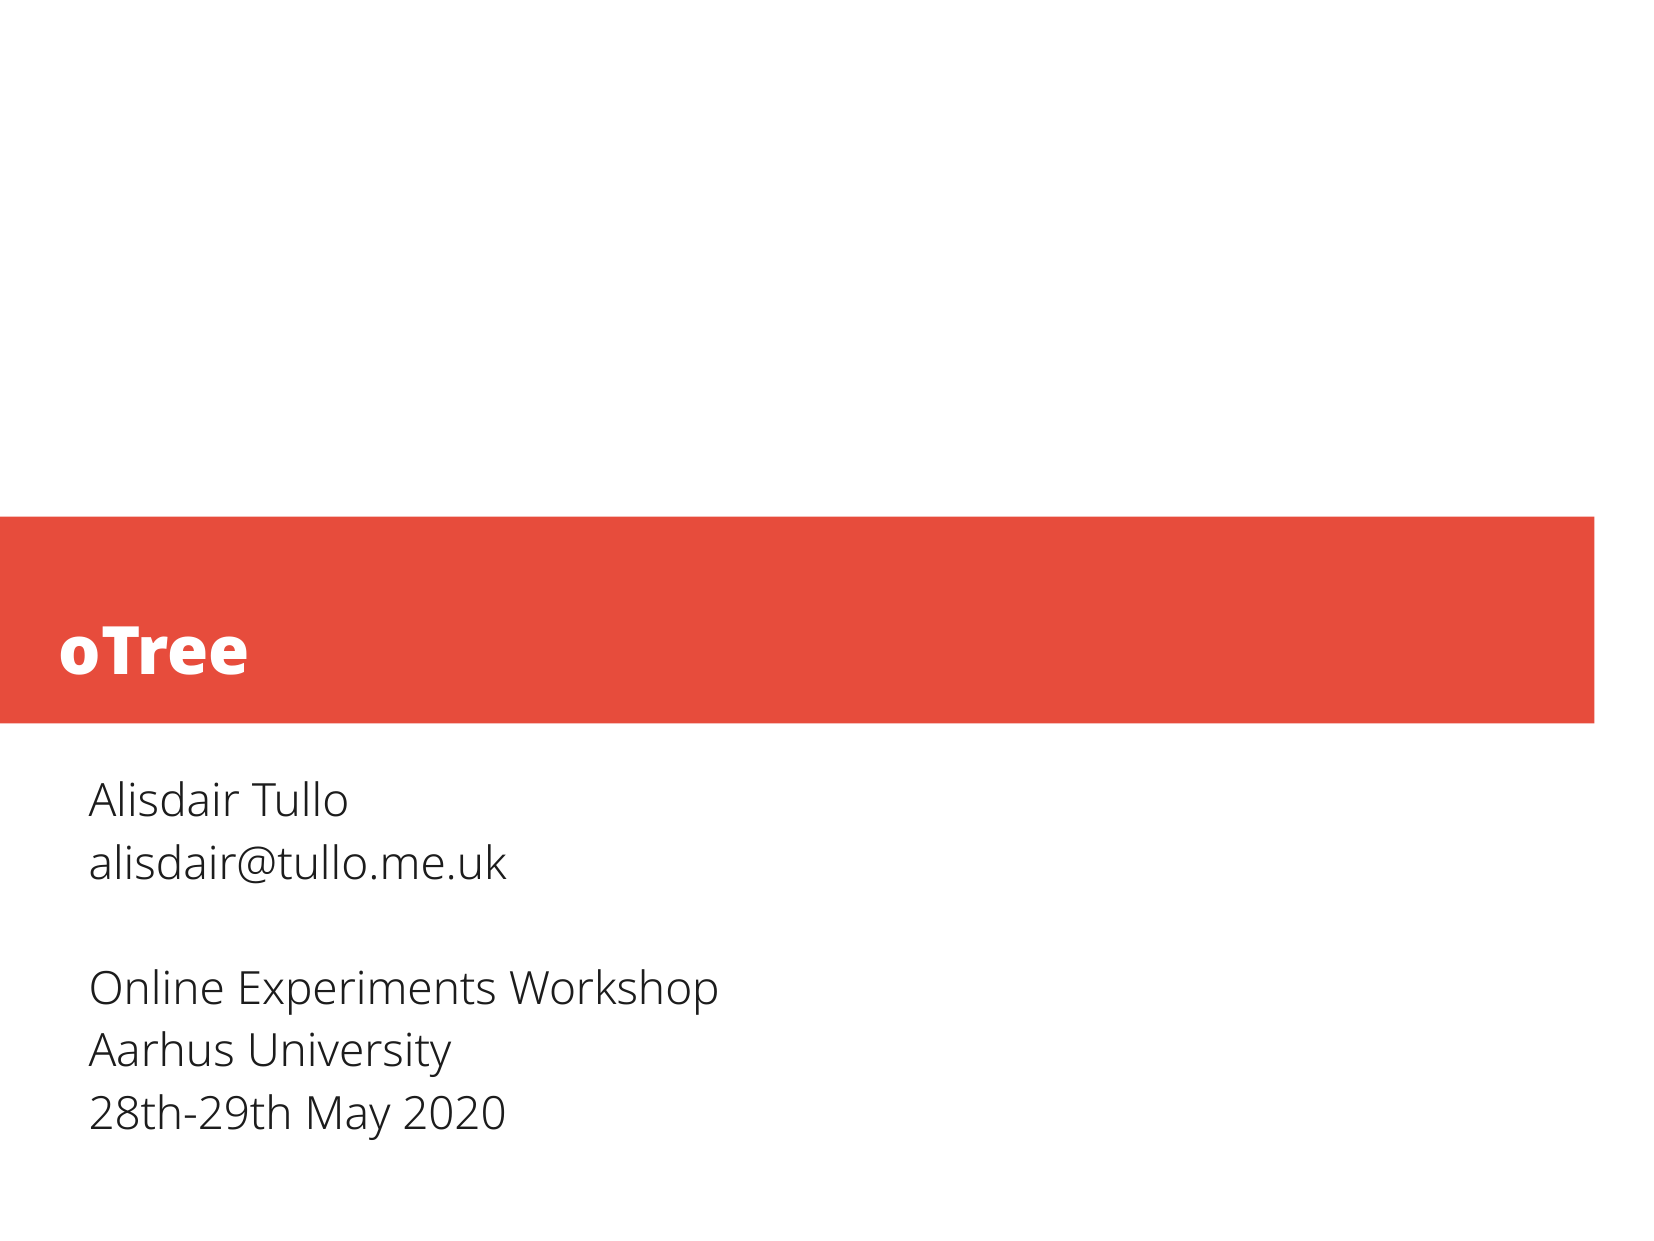

# oTree
Alisdair Tullo
alisdair@tullo.me.uk
Online Experiments Workshop
Aarhus University
28th-29th May 2020